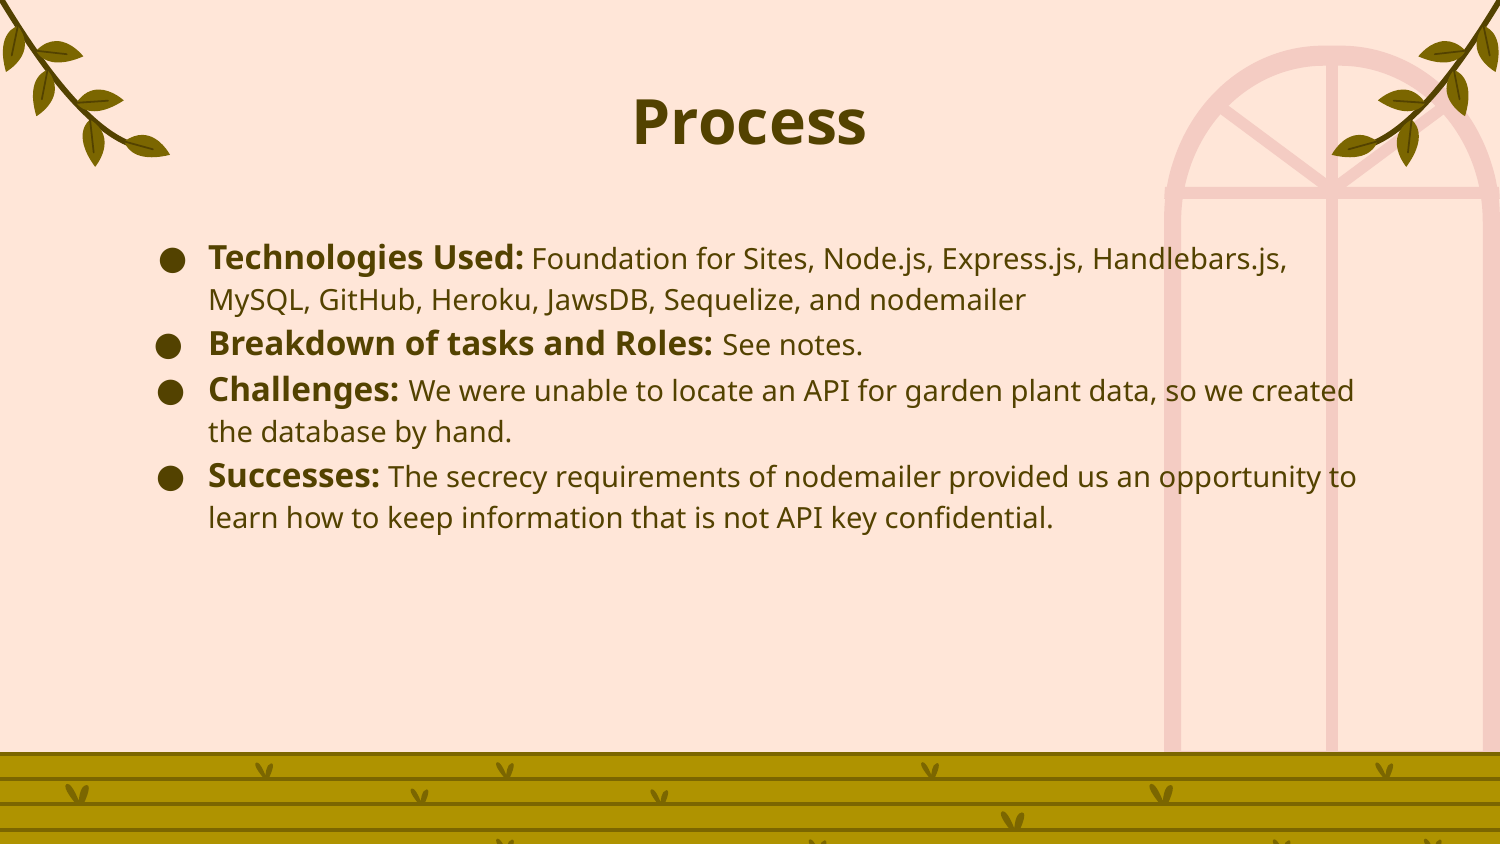

# Process
Technologies Used: Foundation for Sites, Node.js, Express.js, Handlebars.js, MySQL, GitHub, Heroku, JawsDB, Sequelize, and nodemailer
Breakdown of tasks and Roles: See notes.
Challenges: We were unable to locate an API for garden plant data, so we created the database by hand.
Successes: The secrecy requirements of nodemailer provided us an opportunity to learn how to keep information that is not API key confidential.